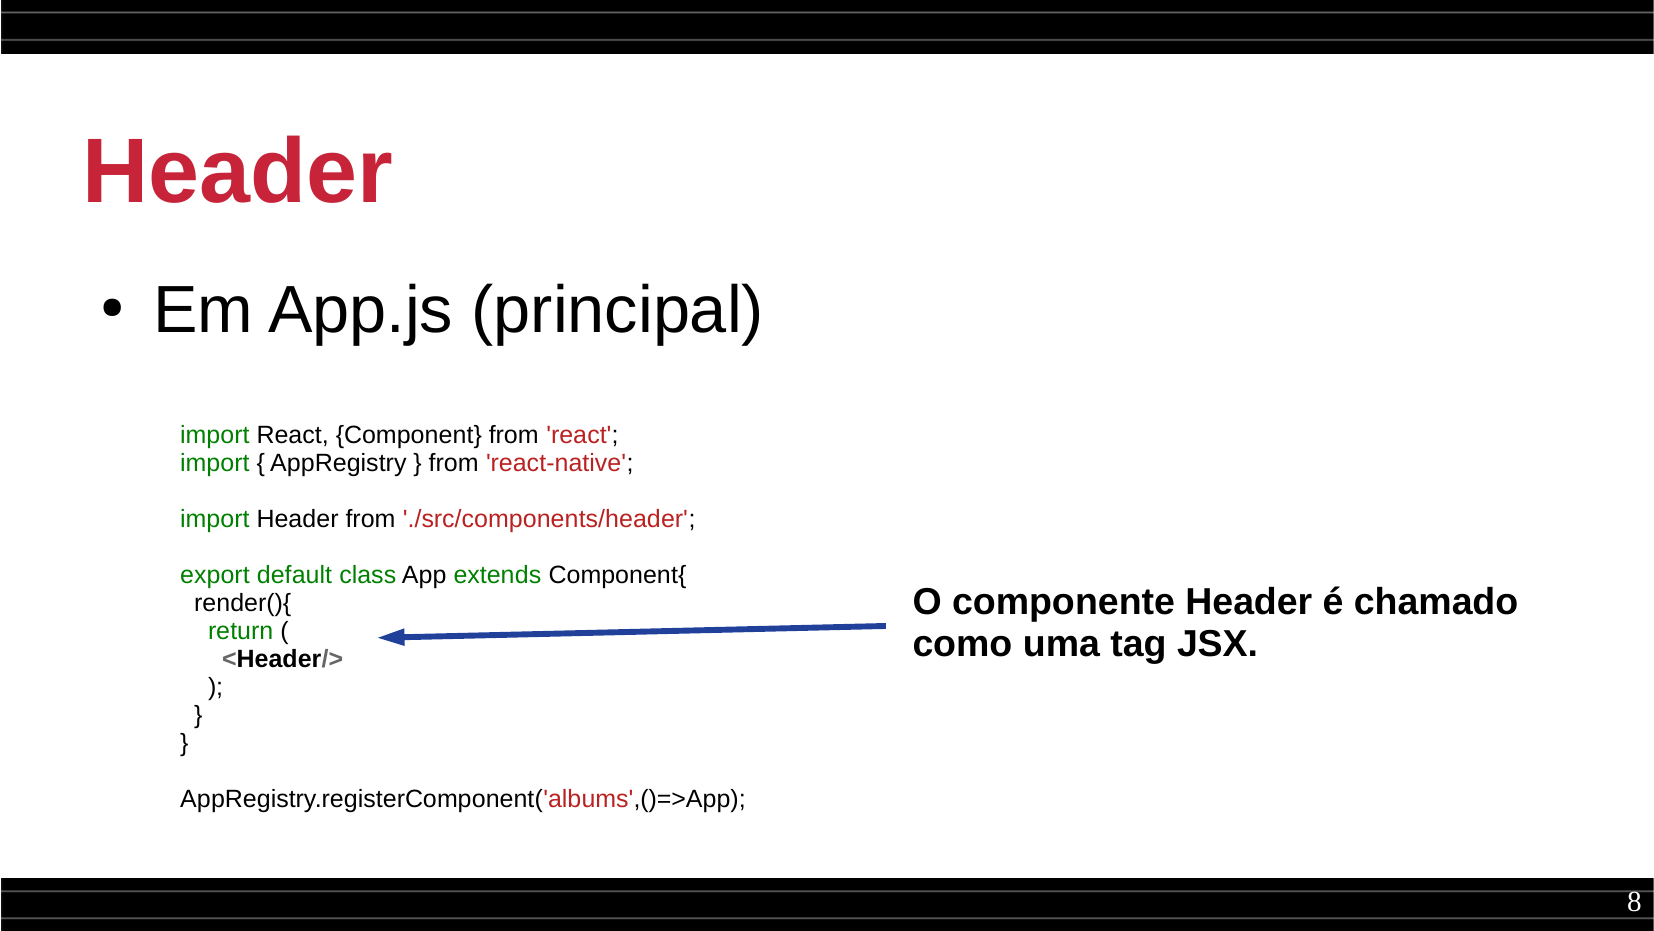

# Header
Em App.js (principal)
import React, {Component} from 'react';
import { AppRegistry } from 'react-native';
import Header from './src/components/header';
export default class App extends Component{
 render(){
 return (
 <Header/>
 );
 }
}
AppRegistry.registerComponent('albums',()=>App);
O componente Header é chamado
como uma tag JSX.